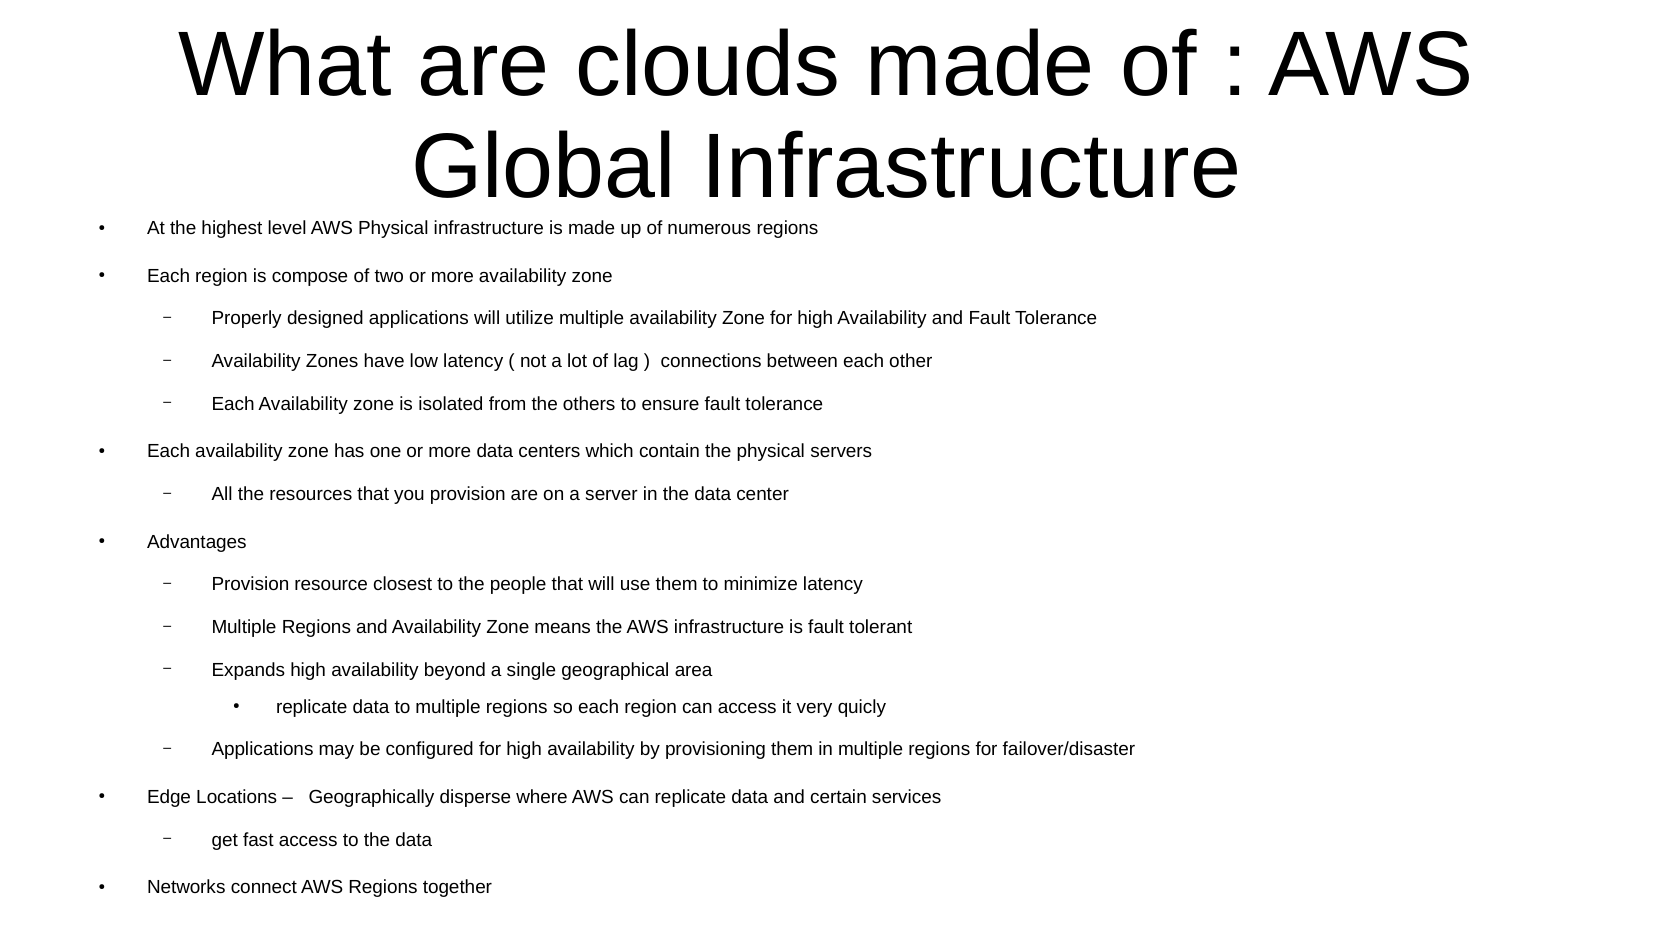

# What are clouds made of : AWS Global Infrastructure
At the highest level AWS Physical infrastructure is made up of numerous regions
Each region is compose of two or more availability zone
Properly designed applications will utilize multiple availability Zone for high Availability and Fault Tolerance
Availability Zones have low latency ( not a lot of lag ) connections between each other
Each Availability zone is isolated from the others to ensure fault tolerance
Each availability zone has one or more data centers which contain the physical servers
All the resources that you provision are on a server in the data center
Advantages
Provision resource closest to the people that will use them to minimize latency
Multiple Regions and Availability Zone means the AWS infrastructure is fault tolerant
Expands high availability beyond a single geographical area
replicate data to multiple regions so each region can access it very quicly
Applications may be configured for high availability by provisioning them in multiple regions for failover/disaster
Edge Locations – Geographically disperse where AWS can replicate data and certain services
get fast access to the data
Networks connect AWS Regions together